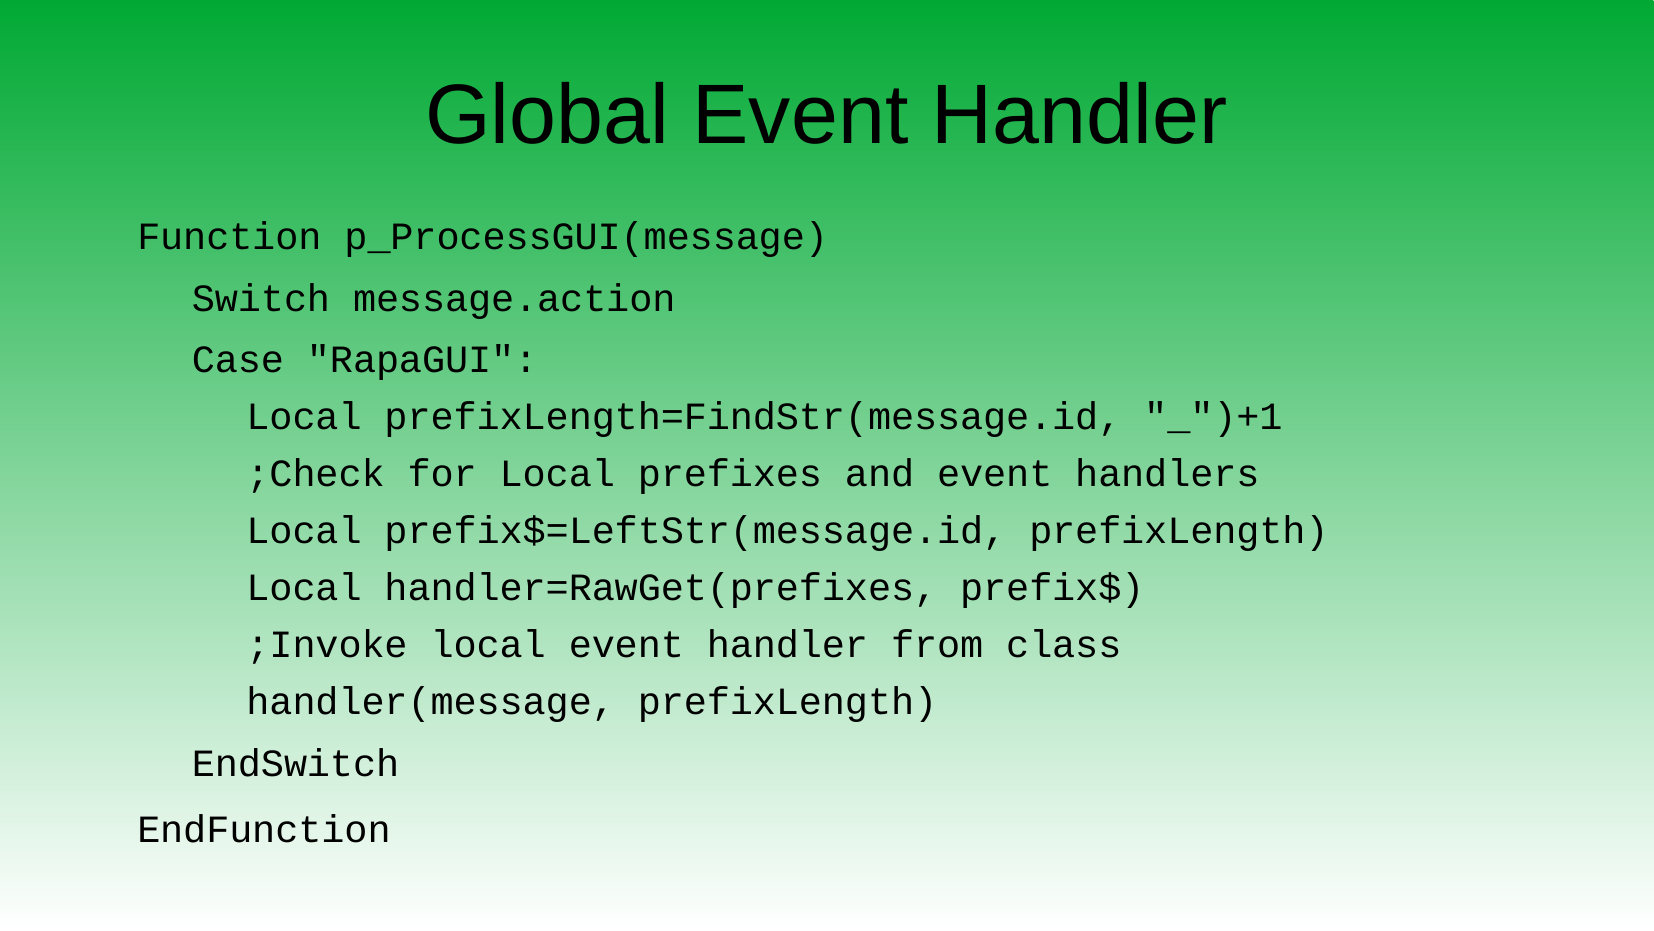

# Global Event Handler
Function p_ProcessGUI(message)
Switch message.action
Case "RapaGUI":
Local prefixLength=FindStr(message.id, "_")+1
;Check for Local prefixes and event handlers
Local prefix$=LeftStr(message.id, prefixLength)
Local handler=RawGet(prefixes, prefix$)
;Invoke local event handler from class
handler(message, prefixLength)
EndSwitch
EndFunction